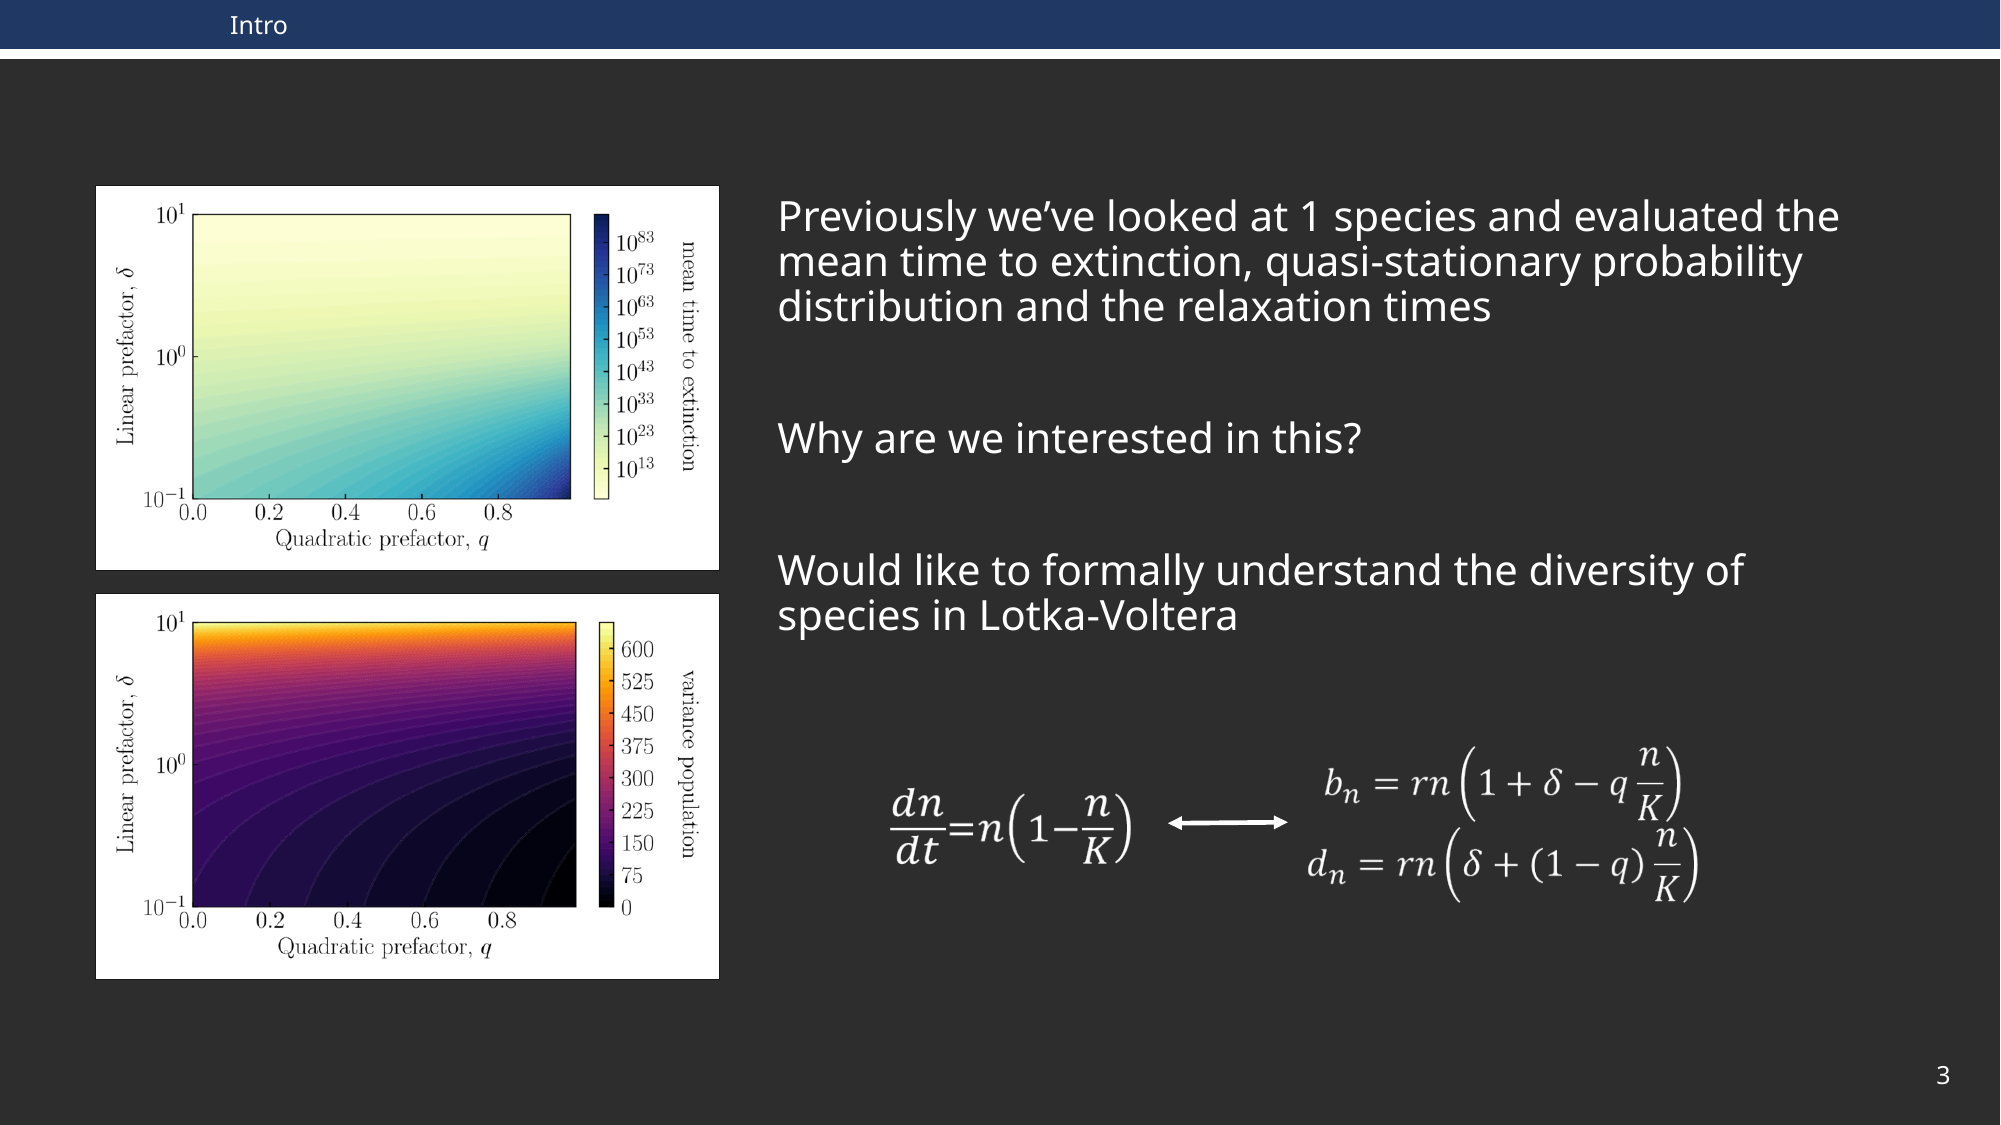

Intro
#
Previously we’ve looked at 1 species and evaluated the mean time to extinction, quasi-stationary probability distribution and the relaxation times
Why are we interested in this?
Would like to formally understand the diversity of species in Lotka-Voltera